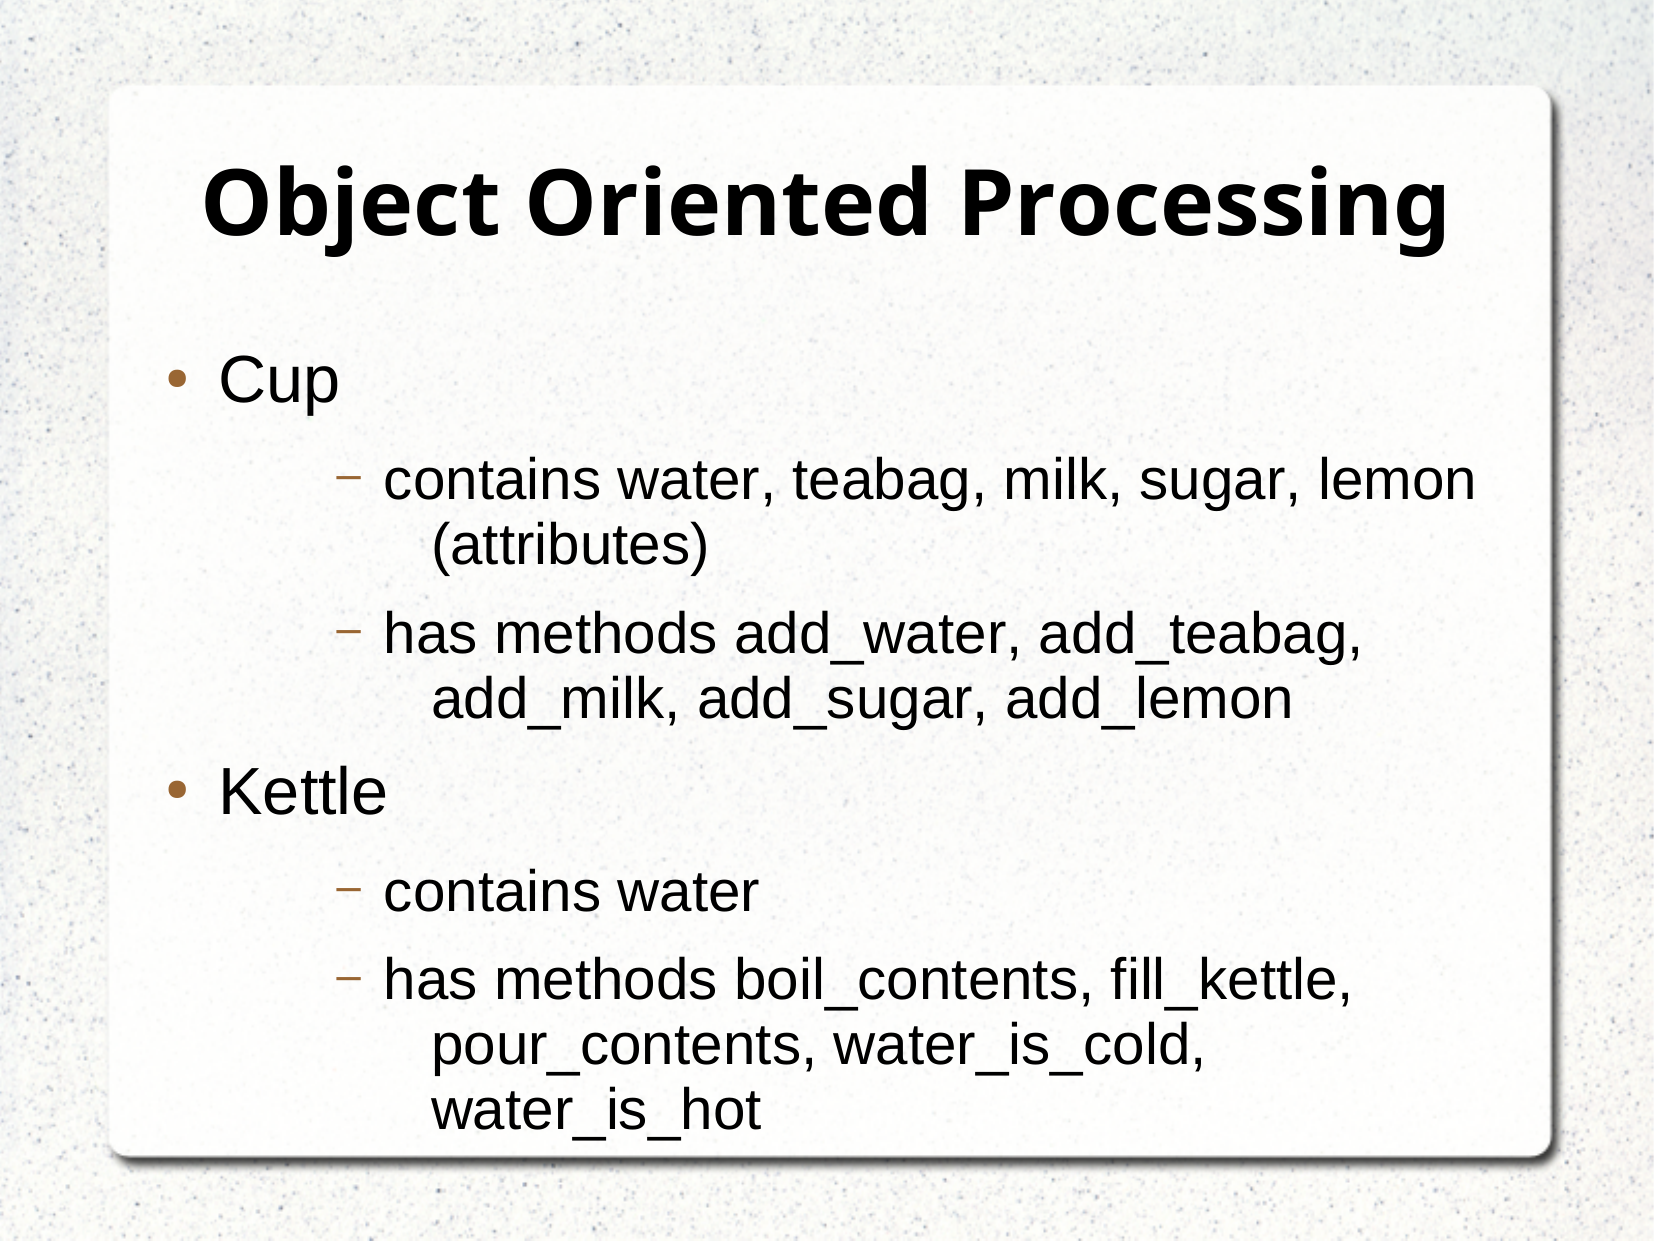

# Object Oriented Processing
Cup
contains water, teabag, milk, sugar, lemon (attributes)
has methods add_water, add_teabag, add_milk, add_sugar, add_lemon
Kettle
contains water
has methods boil_contents, fill_kettle, pour_contents, water_is_cold, water_is_hot